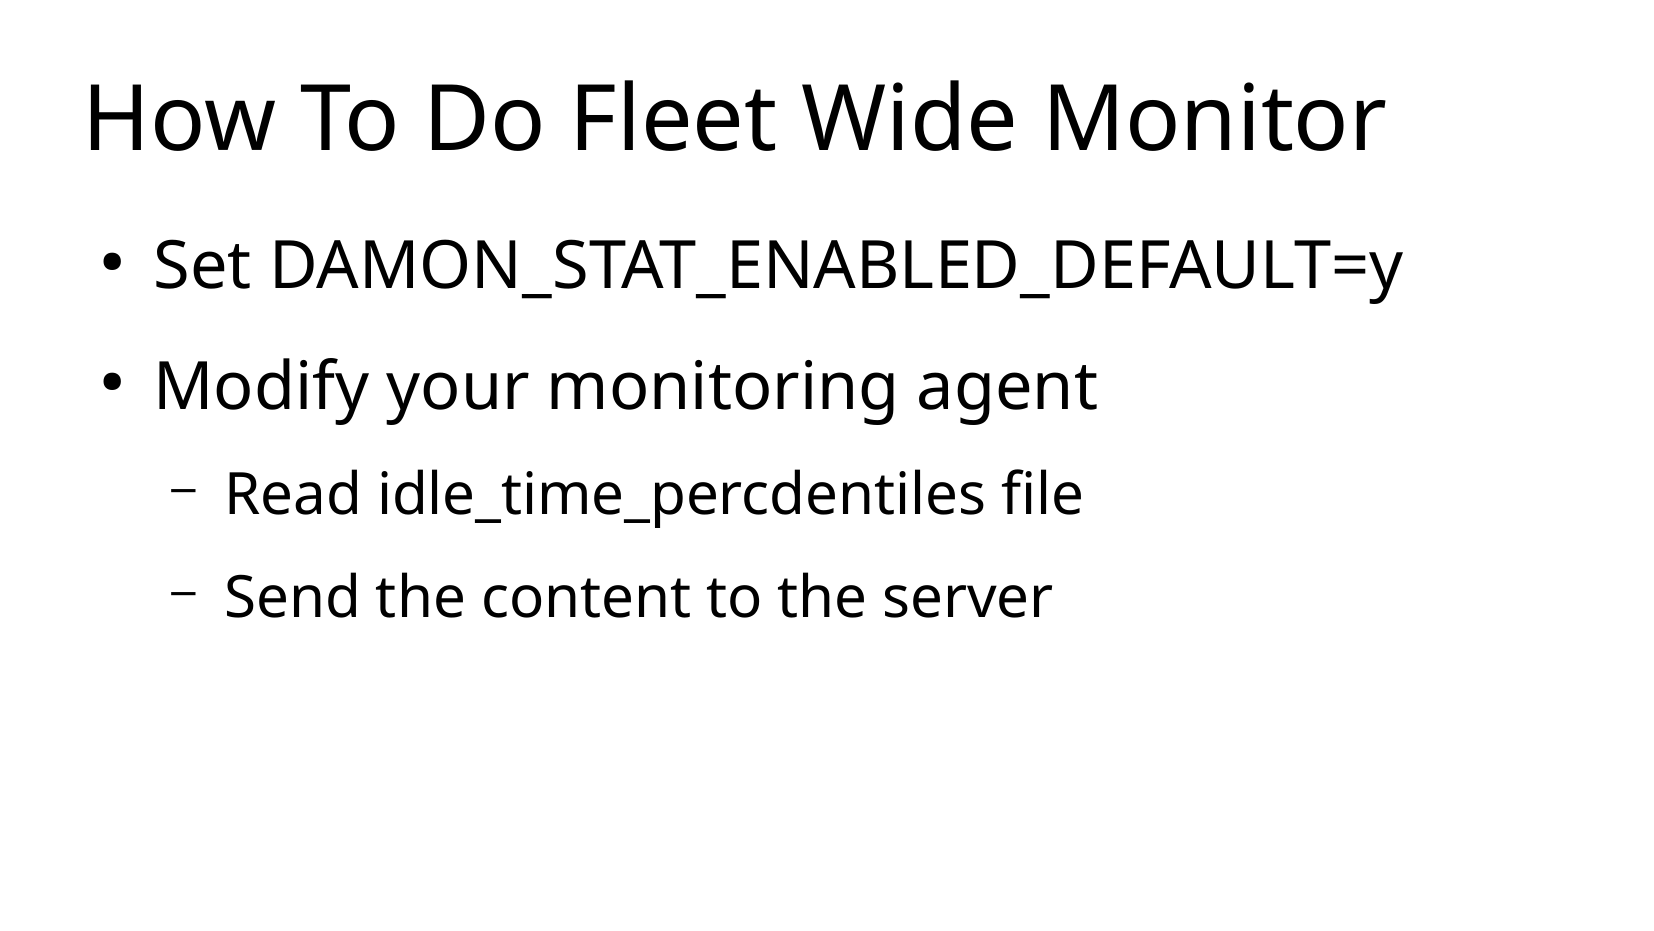

# How To Do Fleet Wide Monitor
Set DAMON_STAT_ENABLED_DEFAULT=y
Modify your monitoring agent
Read idle_time_percdentiles file
Send the content to the server